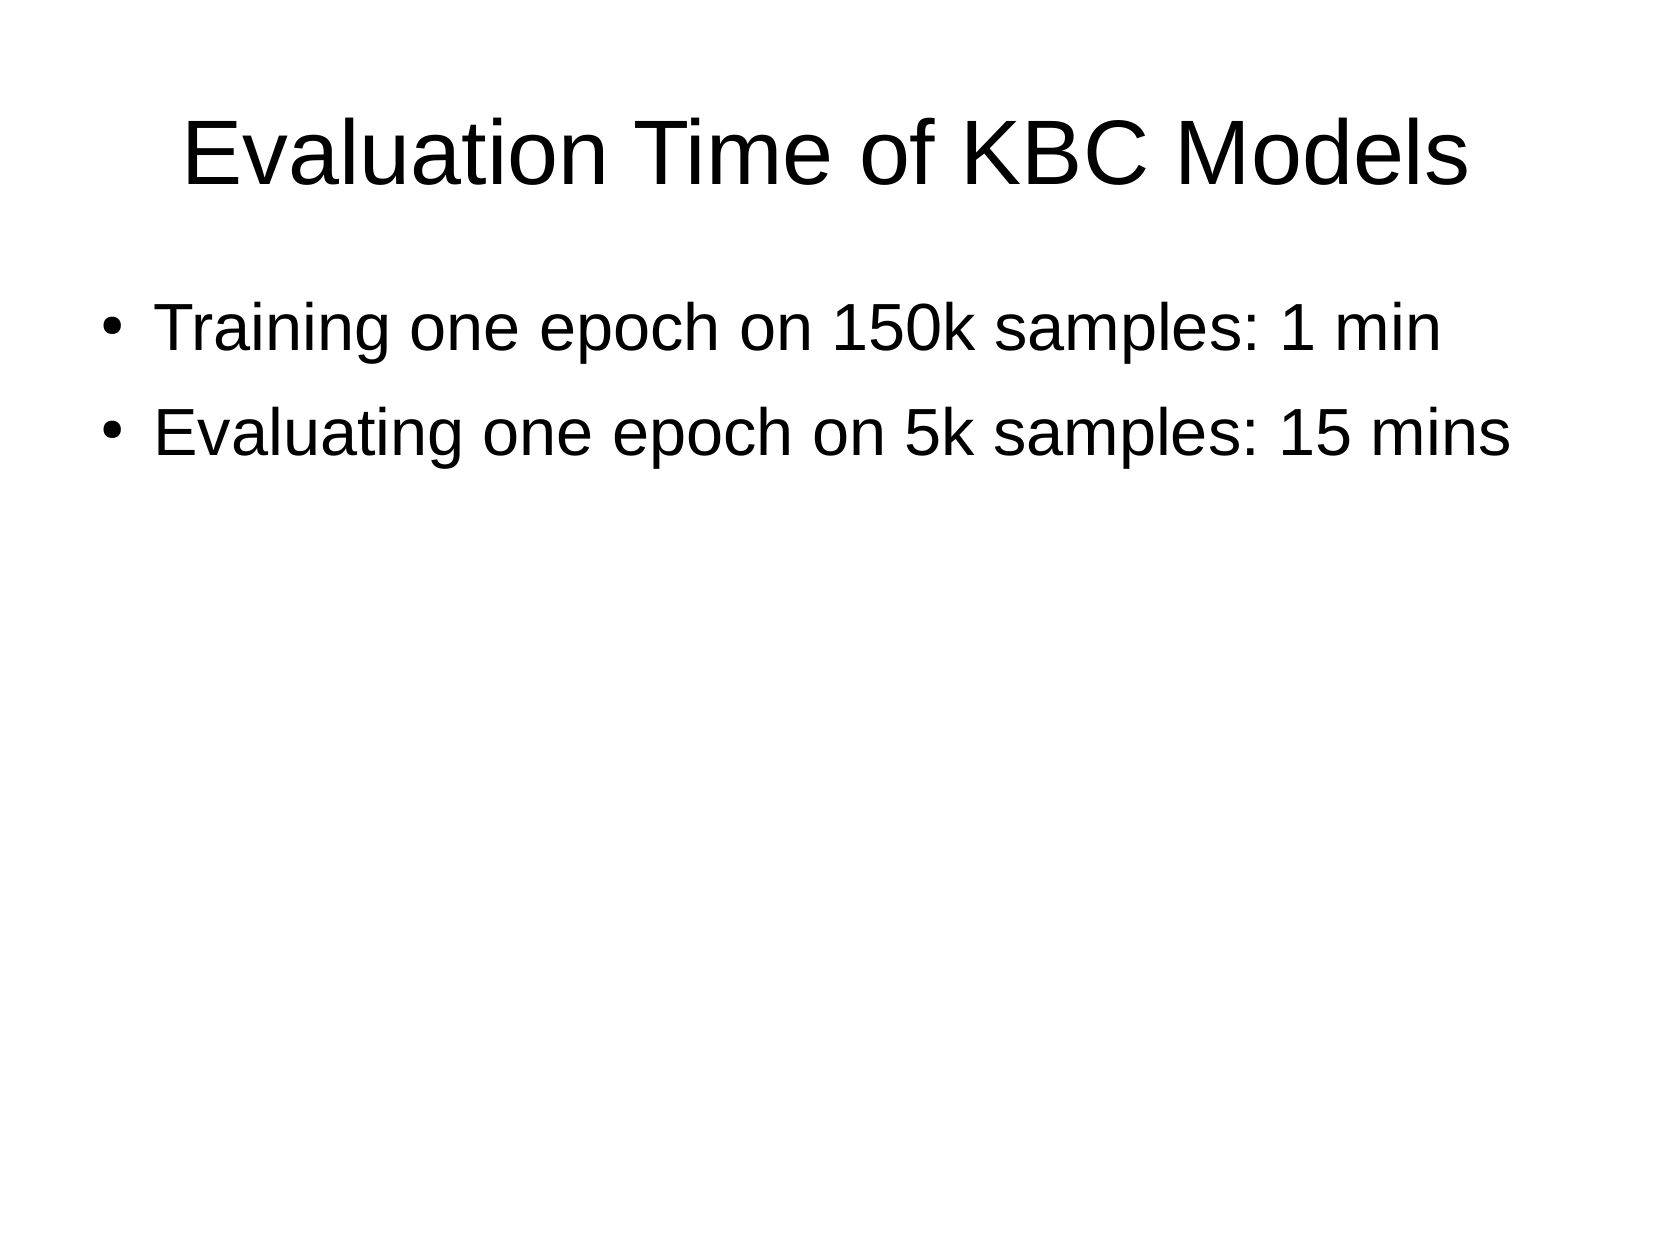

# Evaluation Time of KBC Models
Training one epoch on 150k samples: 1 min
Evaluating one epoch on 5k samples: 15 mins